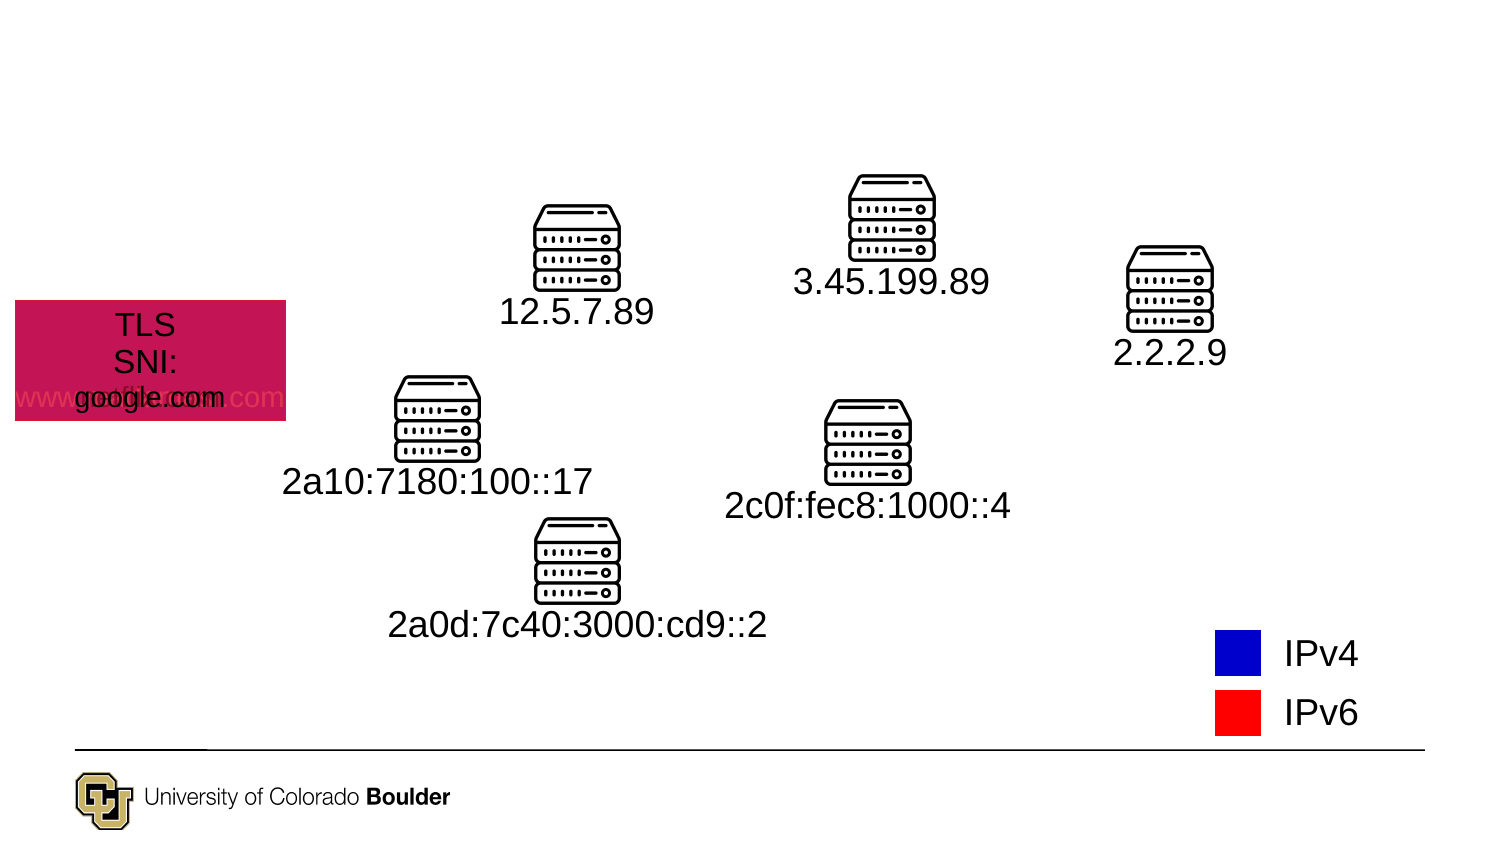

3.45.199.89
12.5.7.89
2.2.2.9
TLS
SNI:
www.madamasr.com
TLS
SNI:
www.madamasr.com
TLS
SNI:
netflix.com
TLS
SNI:
google.com
2a10:7180:100::17
2c0f:fec8:1000::4
2a0d:7c40:3000:cd9::2
IPv4
IPv6